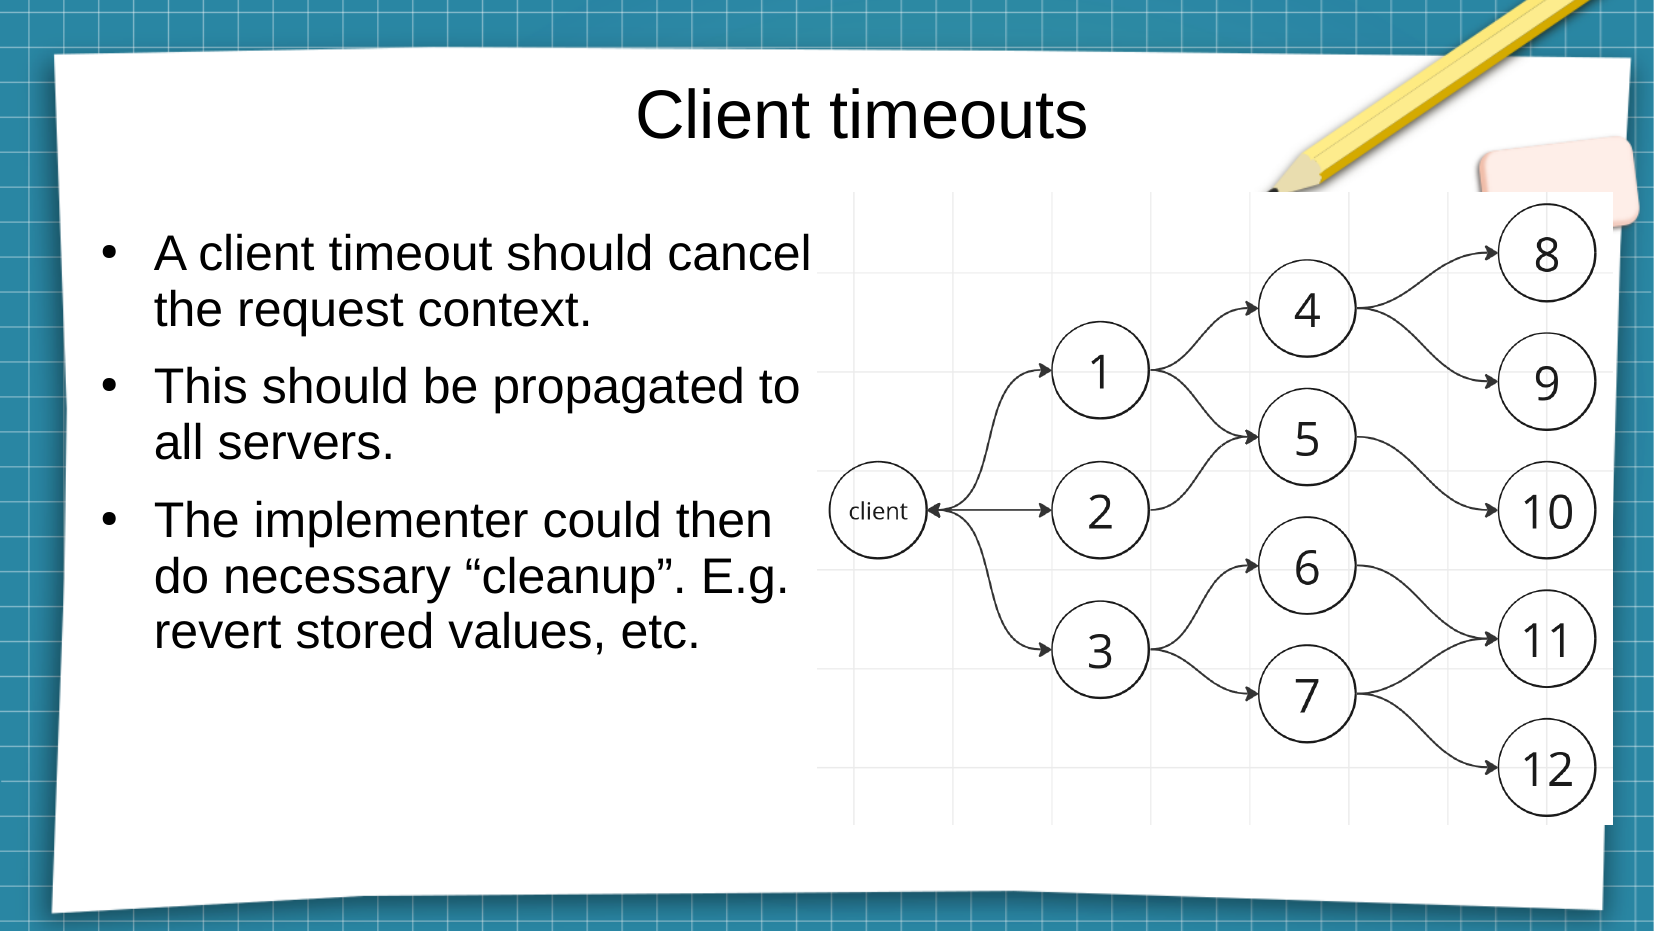

# Client timeouts
A client timeout should cancel the request context.
This should be propagated to all servers.
The implementer could then do necessary “cleanup”. E.g. revert stored values, etc.